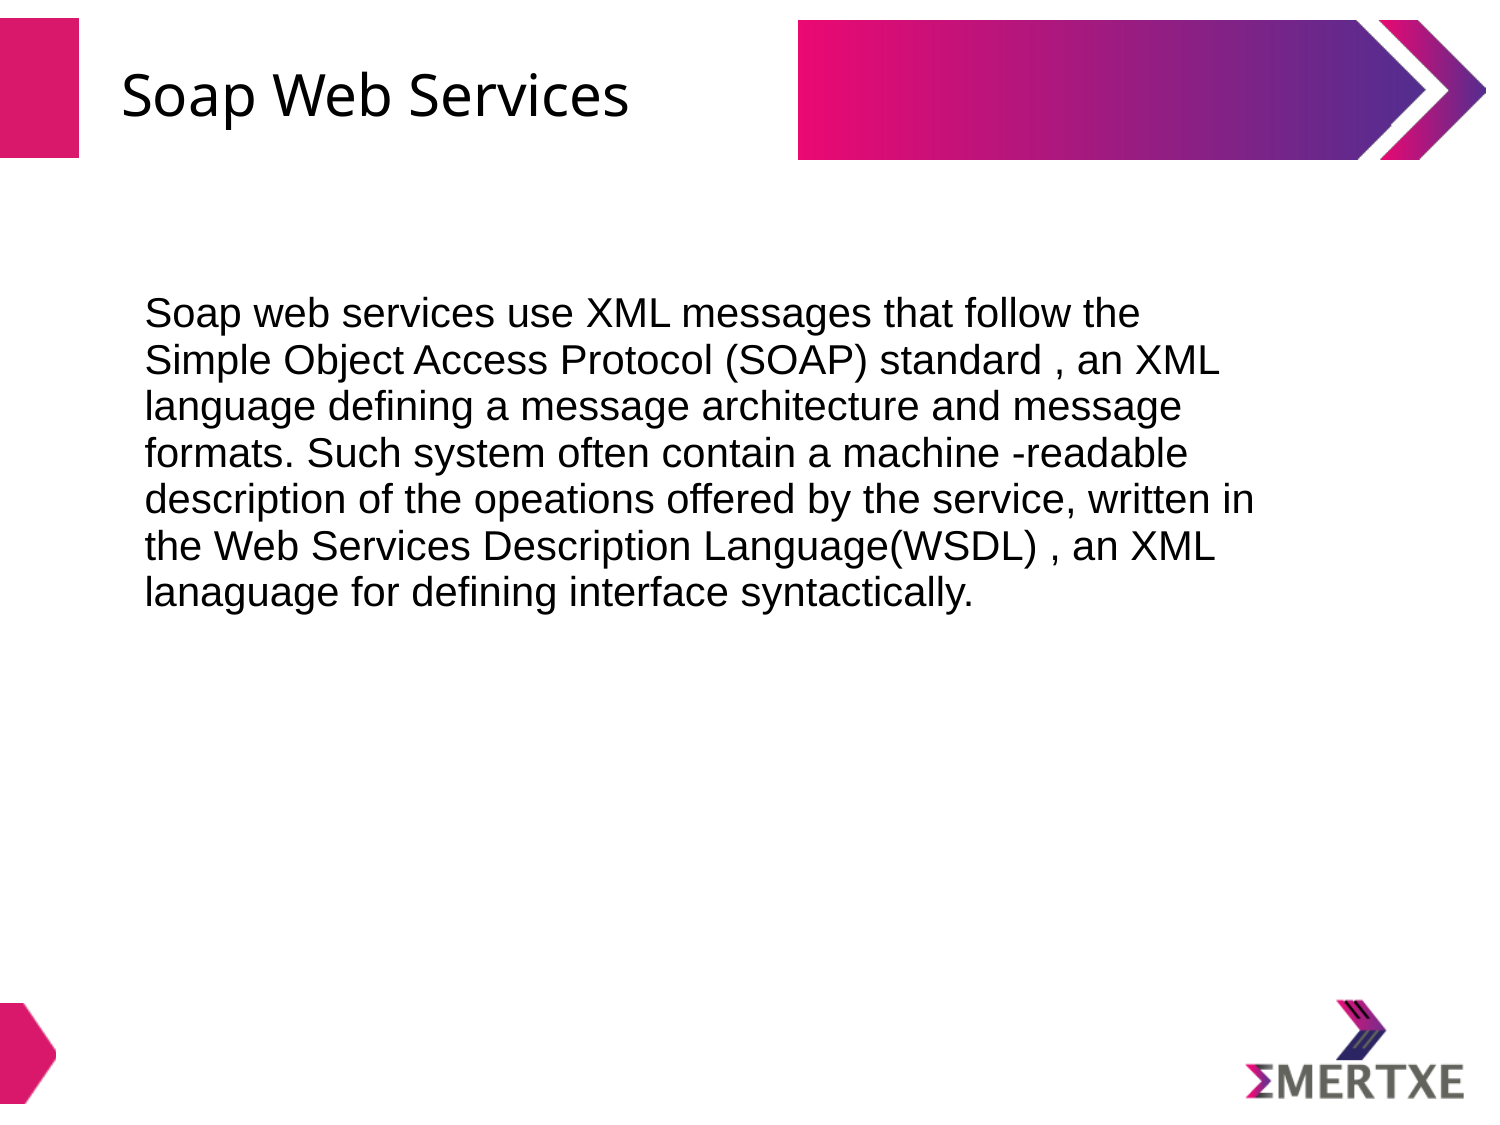

Soap Web Services
Soap web services use XML messages that follow the Simple Object Access Protocol (SOAP) standard , an XML language defining a message architecture and message formats. Such system often contain a machine -readable description of the opeations offered by the service, written in the Web Services Description Language(WSDL) , an XML lanaguage for defining interface syntactically.